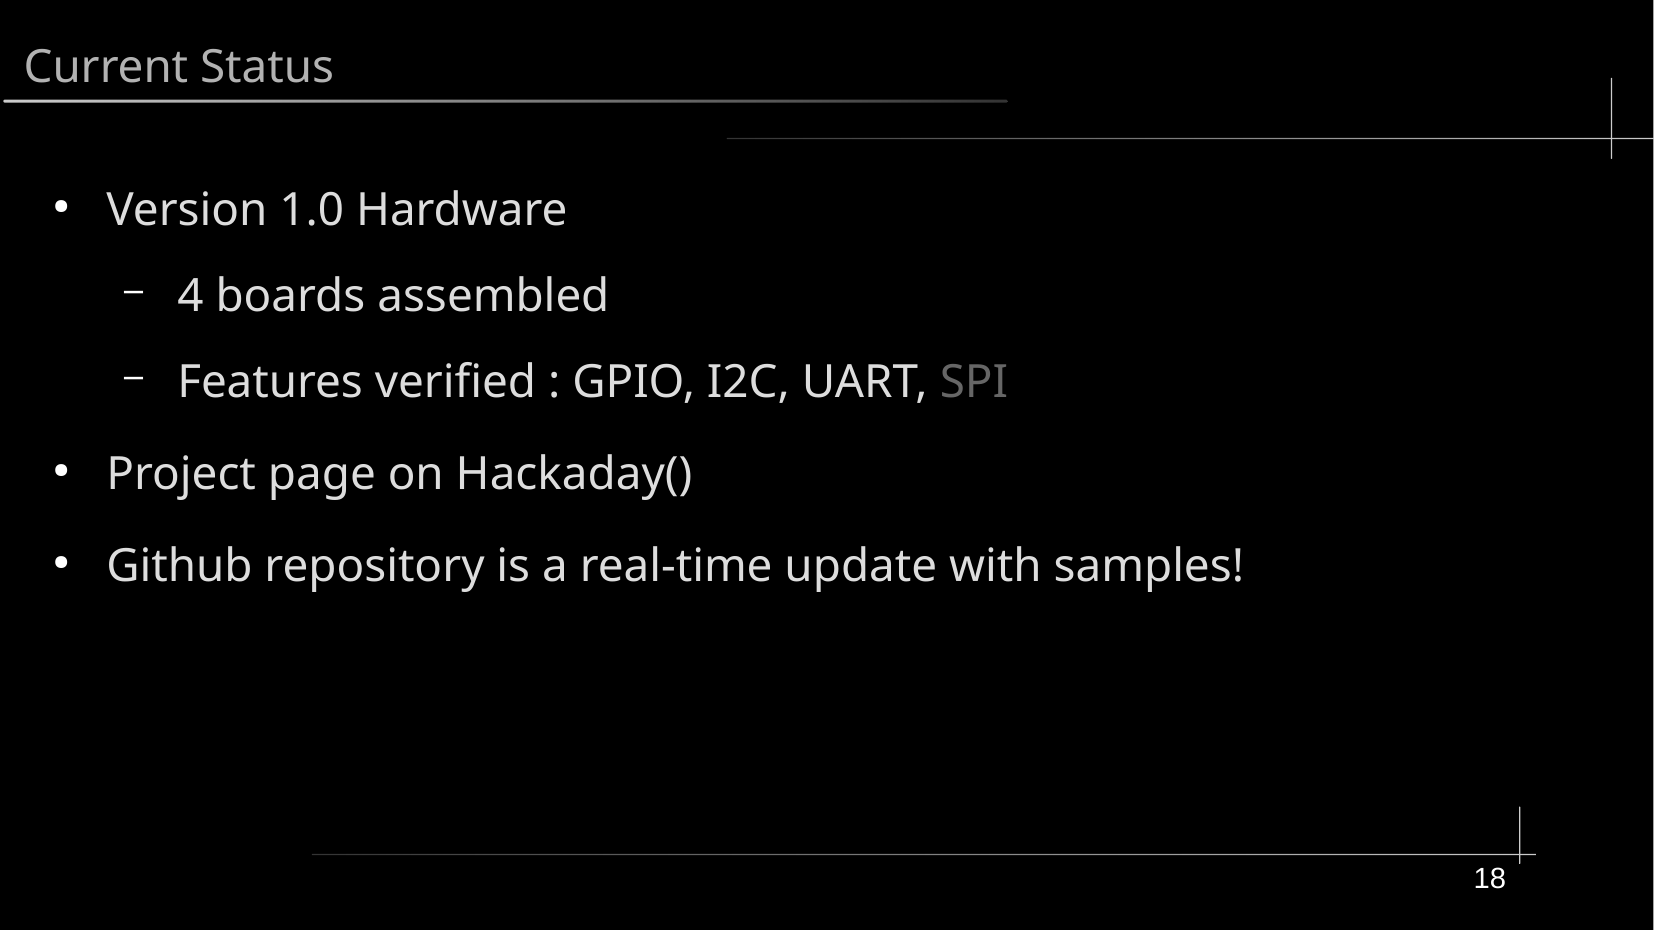

# Current Status
Version 1.0 Hardware
4 boards assembled
Features verified : GPIO, I2C, UART, SPI
Project page on Hackaday()
Github repository is a real-time update with samples!
18